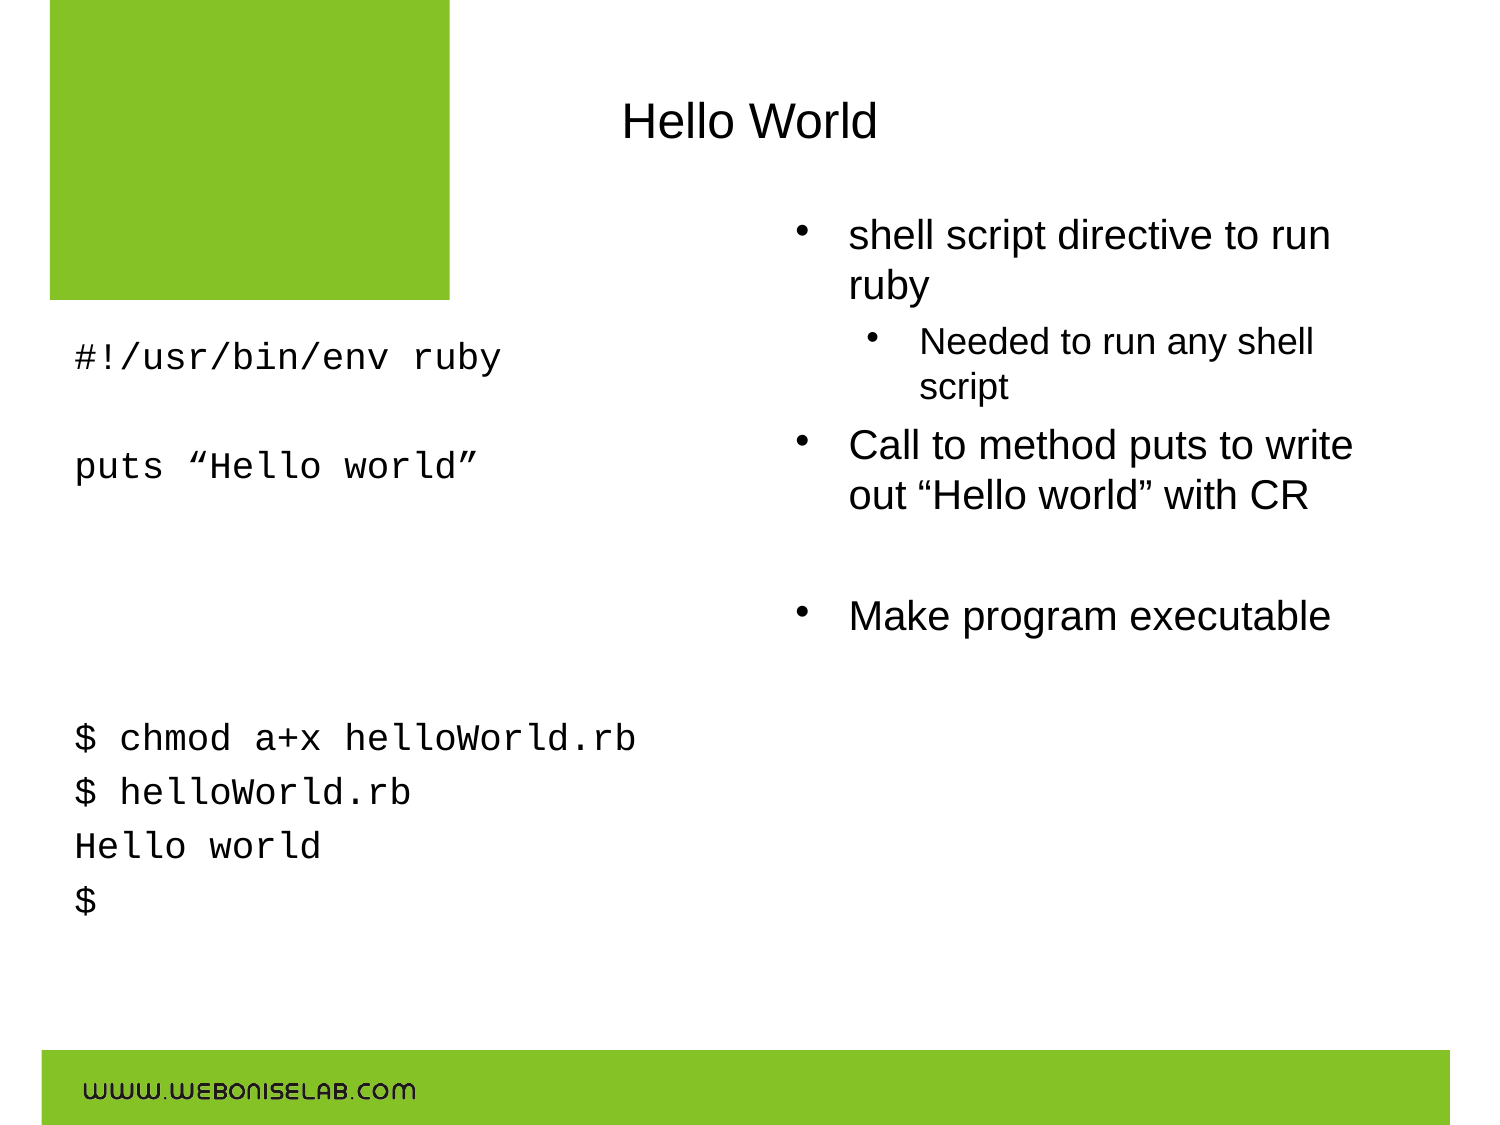

# Hello World
shell script directive to run ruby
Needed to run any shell script
Call to method puts to write out “Hello world” with CR
Make program executable
#!/usr/bin/env ruby
puts “Hello world”
$ chmod a+x helloWorld.rb
$ helloWorld.rb
Hello world
$